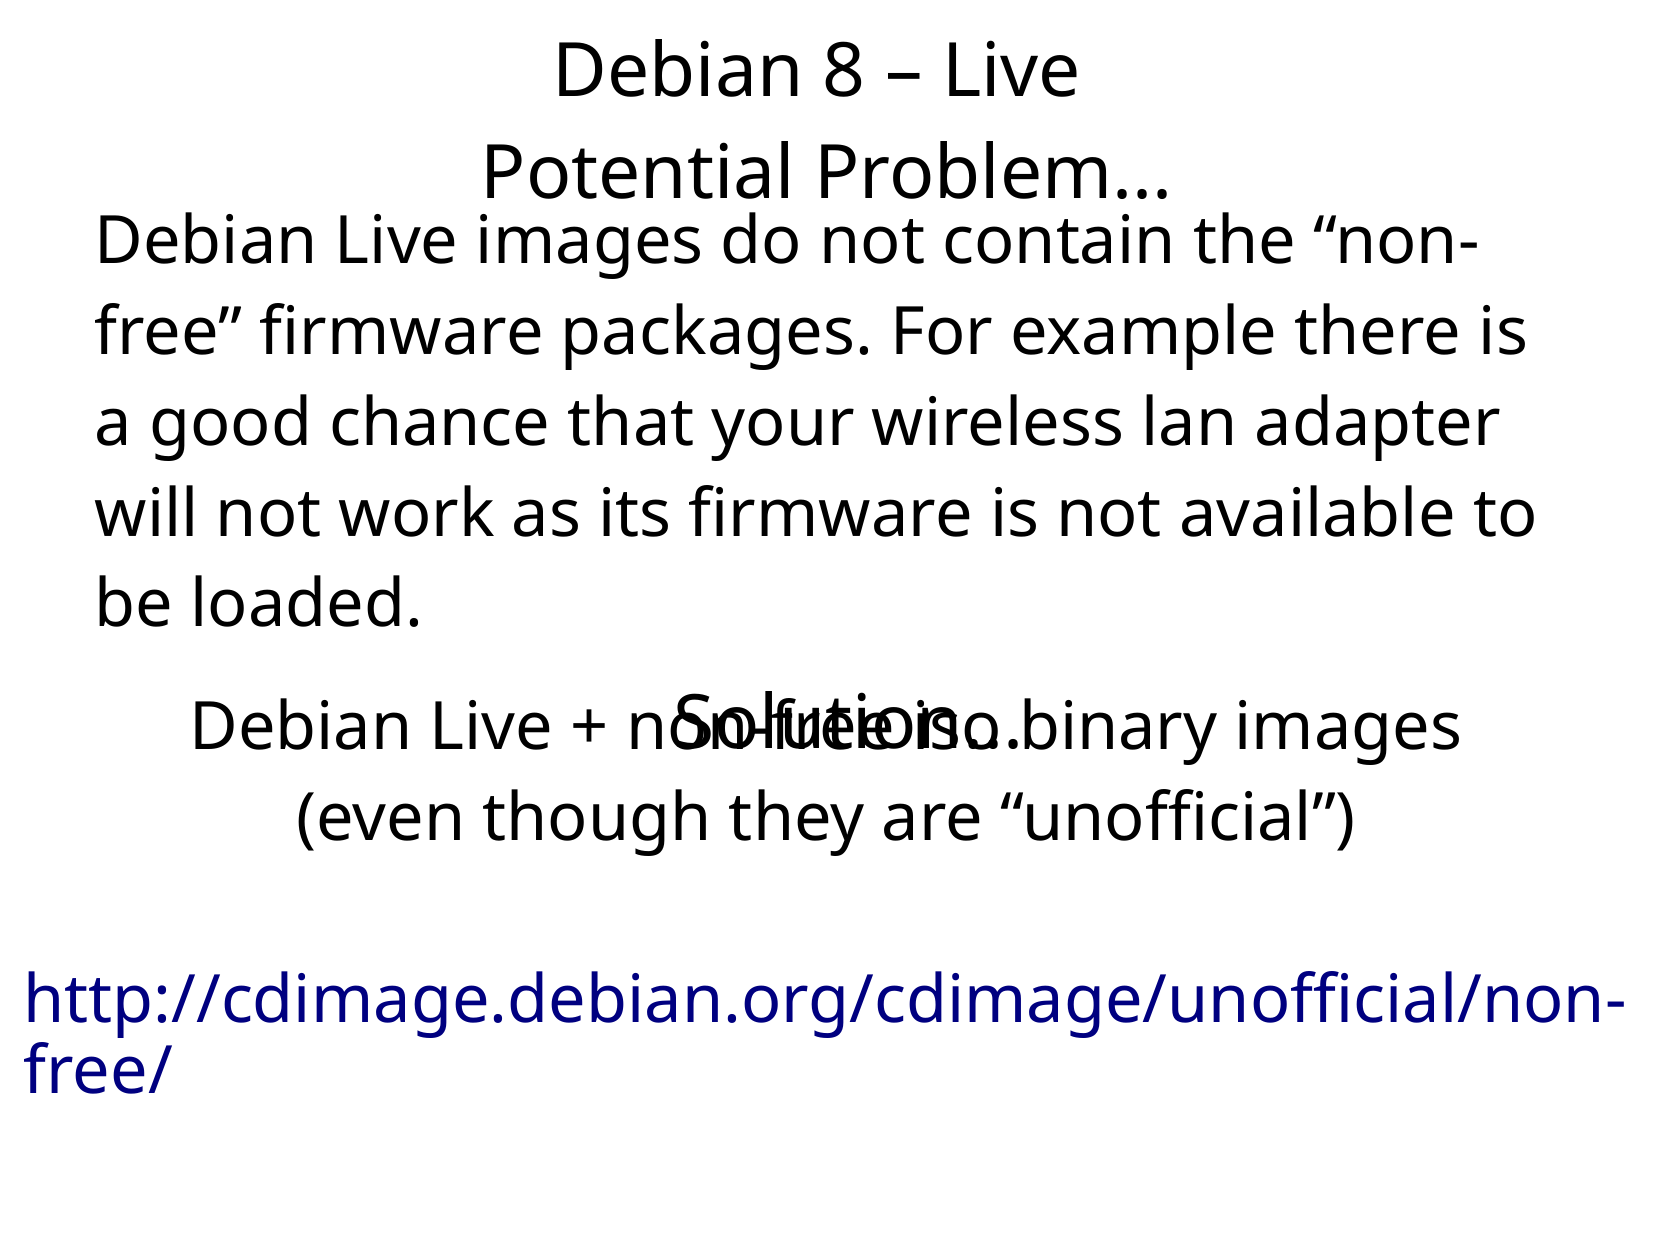

# Debian 8 – Live Potential Problem...
Debian Live images do not contain the “non-free” firmware packages. For example there is a good chance that your wireless lan adapter will not work as its firmware is not available to be loaded.
 Solution...
Debian Live + non-free iso binary images
(even though they are “unofficial”)
http://cdimage.debian.org/cdimage/unofficial/non-free/